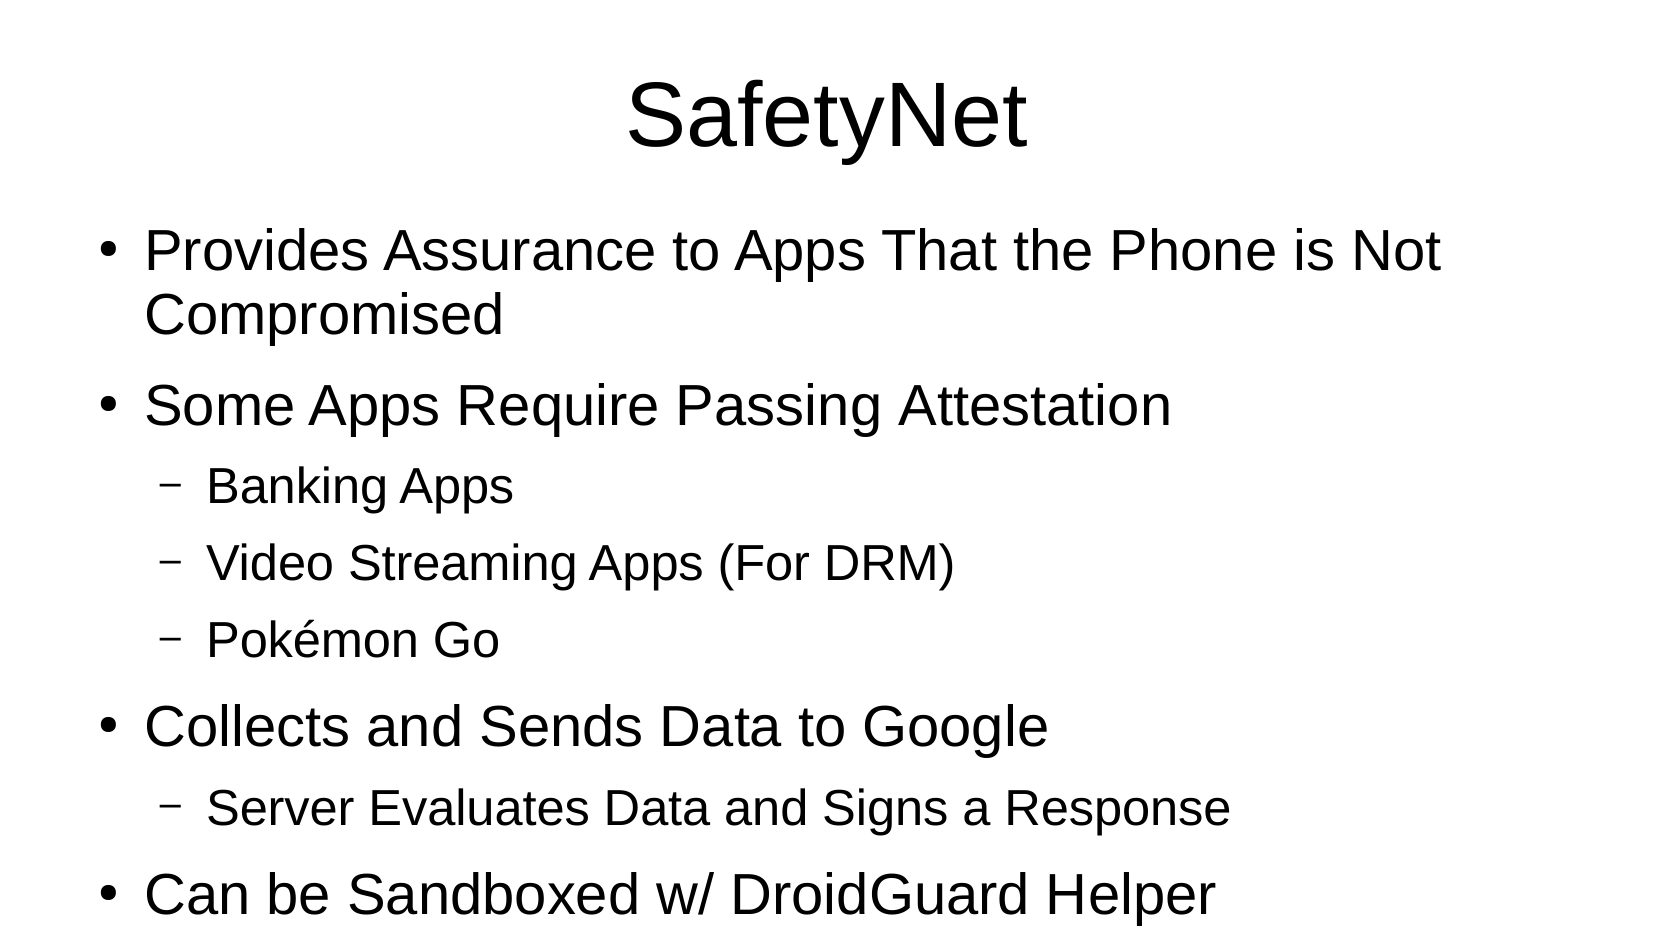

# SafetyNet
Provides Assurance to Apps That the Phone is Not Compromised
Some Apps Require Passing Attestation
Banking Apps
Video Streaming Apps (For DRM)
Pokémon Go
Collects and Sends Data to Google
Server Evaluates Data and Signs a Response
Can be Sandboxed w/ DroidGuard Helper